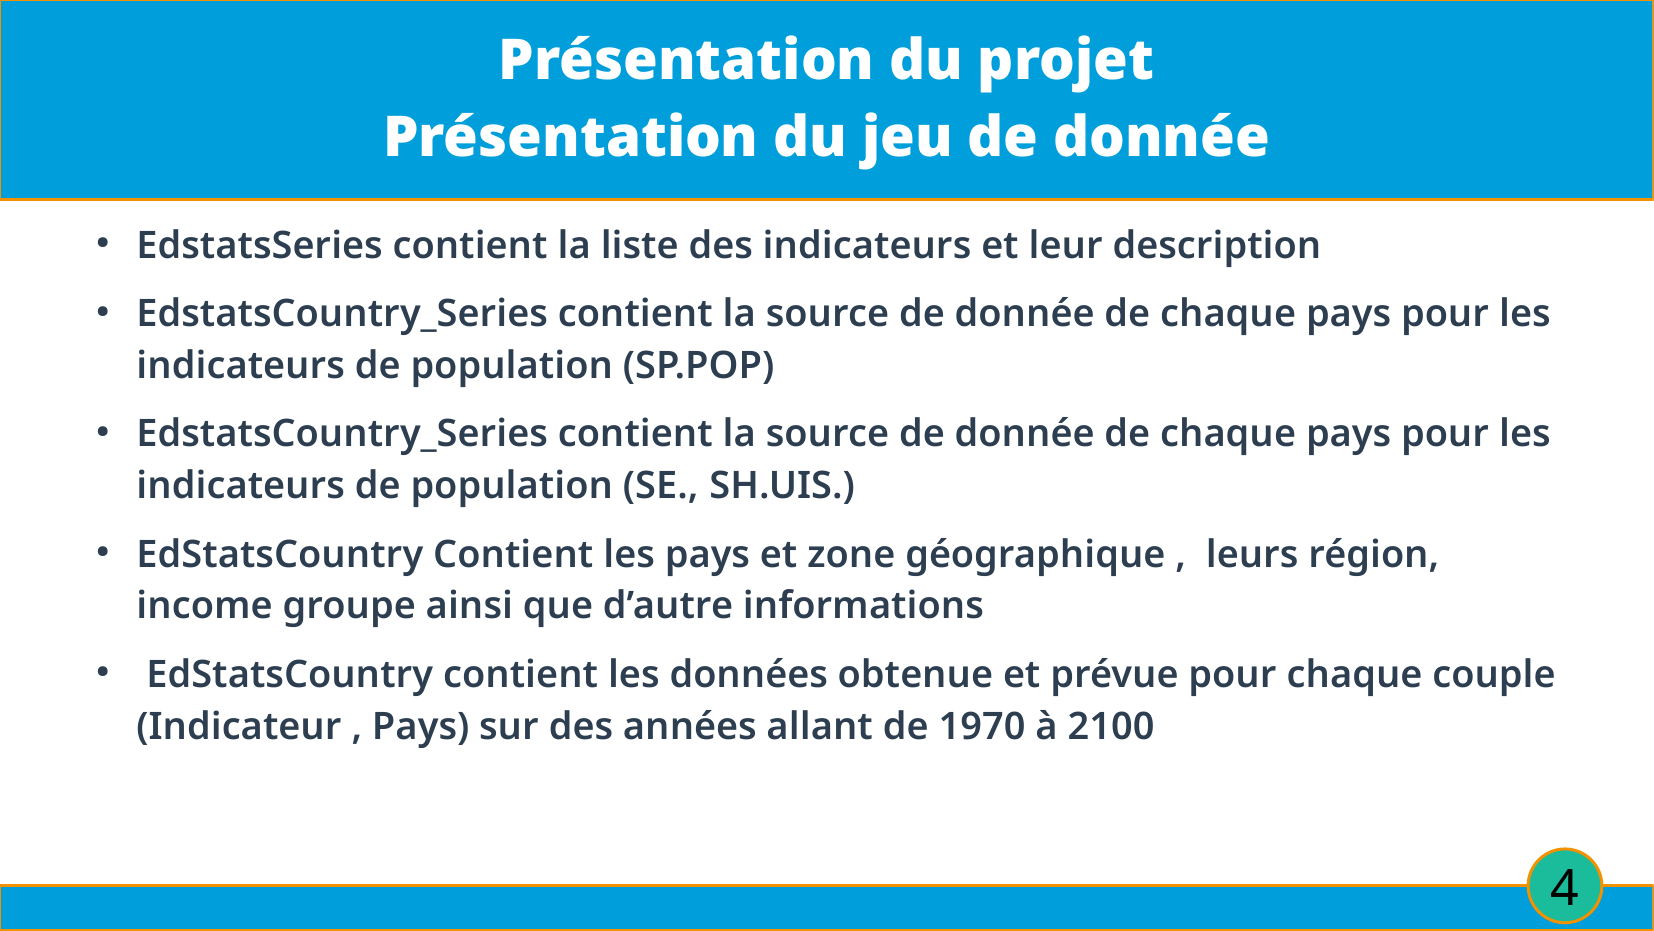

# Présentation du projet Présentation du jeu de donnée
EdstatsSeries contient la liste des indicateurs et leur description
EdstatsCountry_Series contient la source de donnée de chaque pays pour les indicateurs de population (SP.POP)
EdstatsCountry_Series contient la source de donnée de chaque pays pour les indicateurs de population (SE., SH.UIS.)
EdStatsCountry Contient les pays et zone géographique , leurs région, income groupe ainsi que d’autre informations
 EdStatsCountry contient les données obtenue et prévue pour chaque couple (Indicateur , Pays) sur des années allant de 1970 à 2100